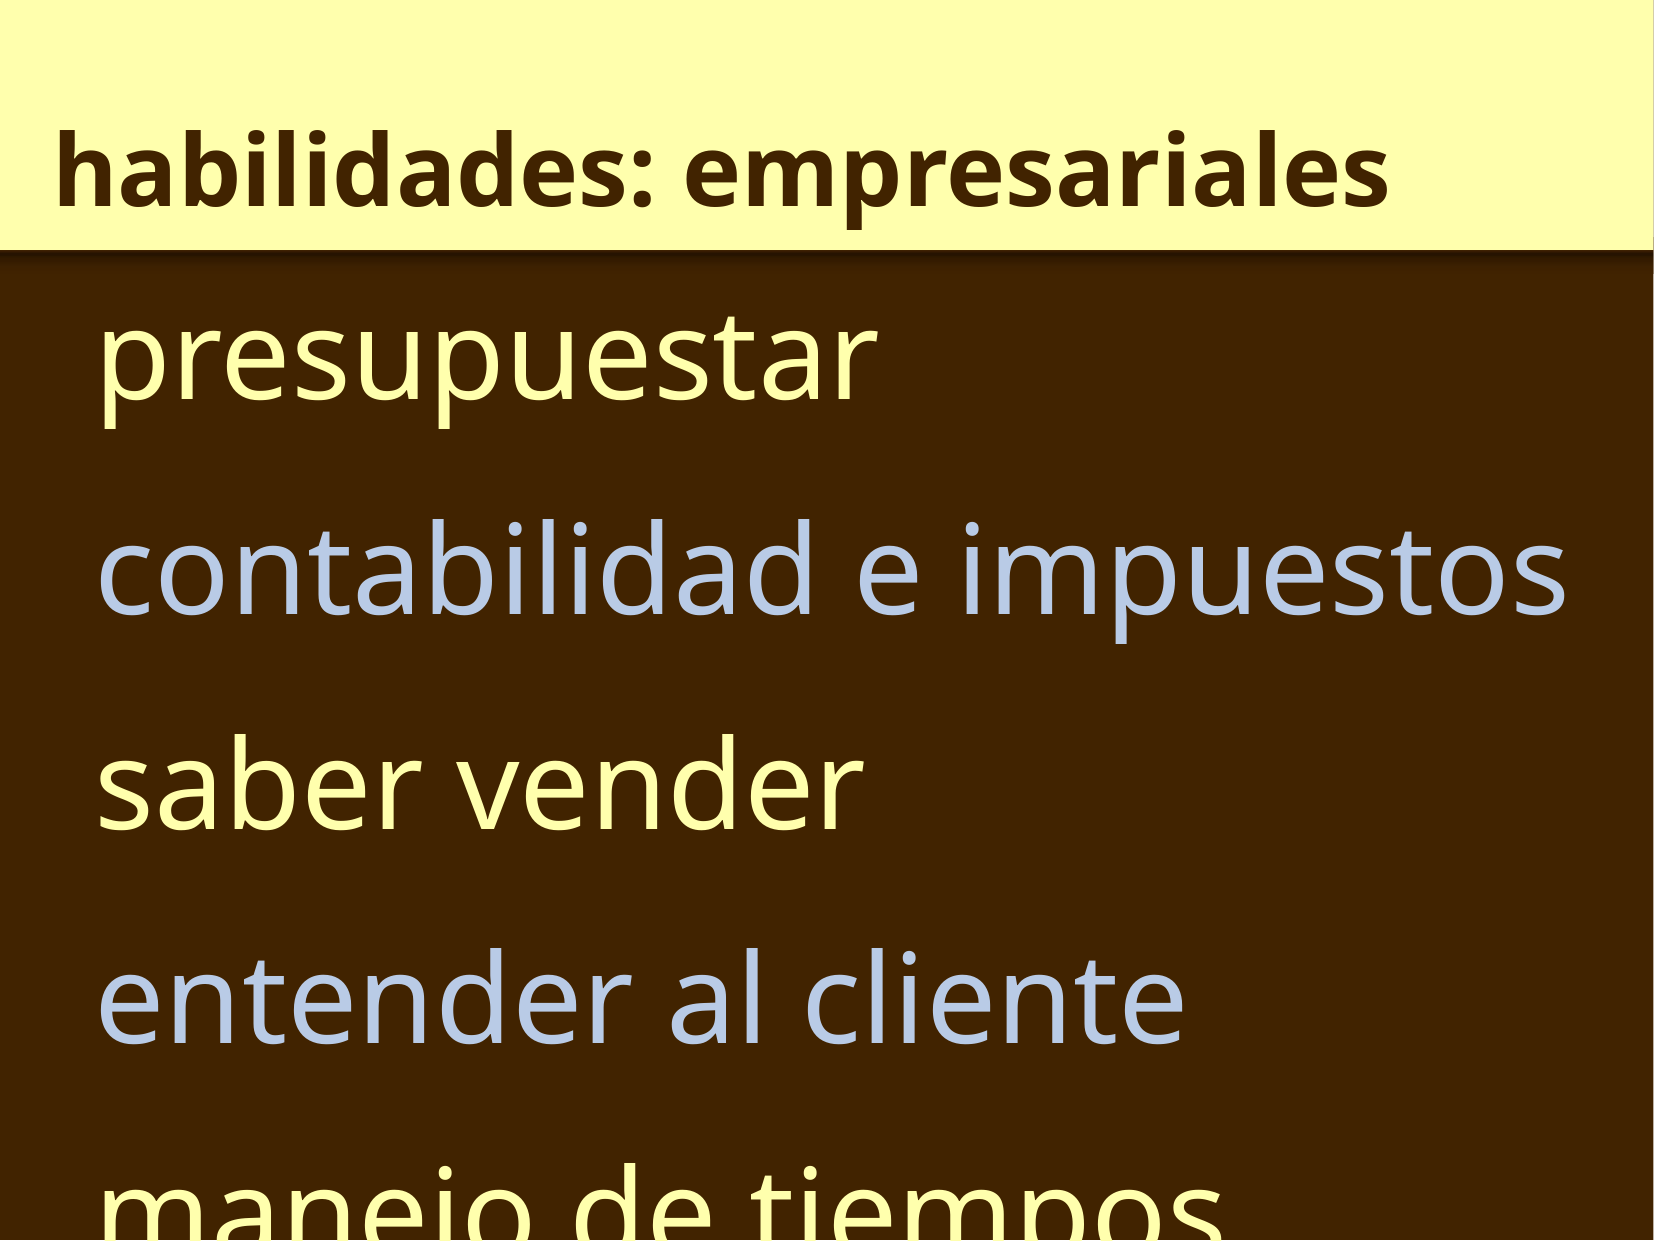

# habilidades: empresariales
presupuestar
contabilidad e impuestos
saber vender
entender al cliente
manejo de tiempos